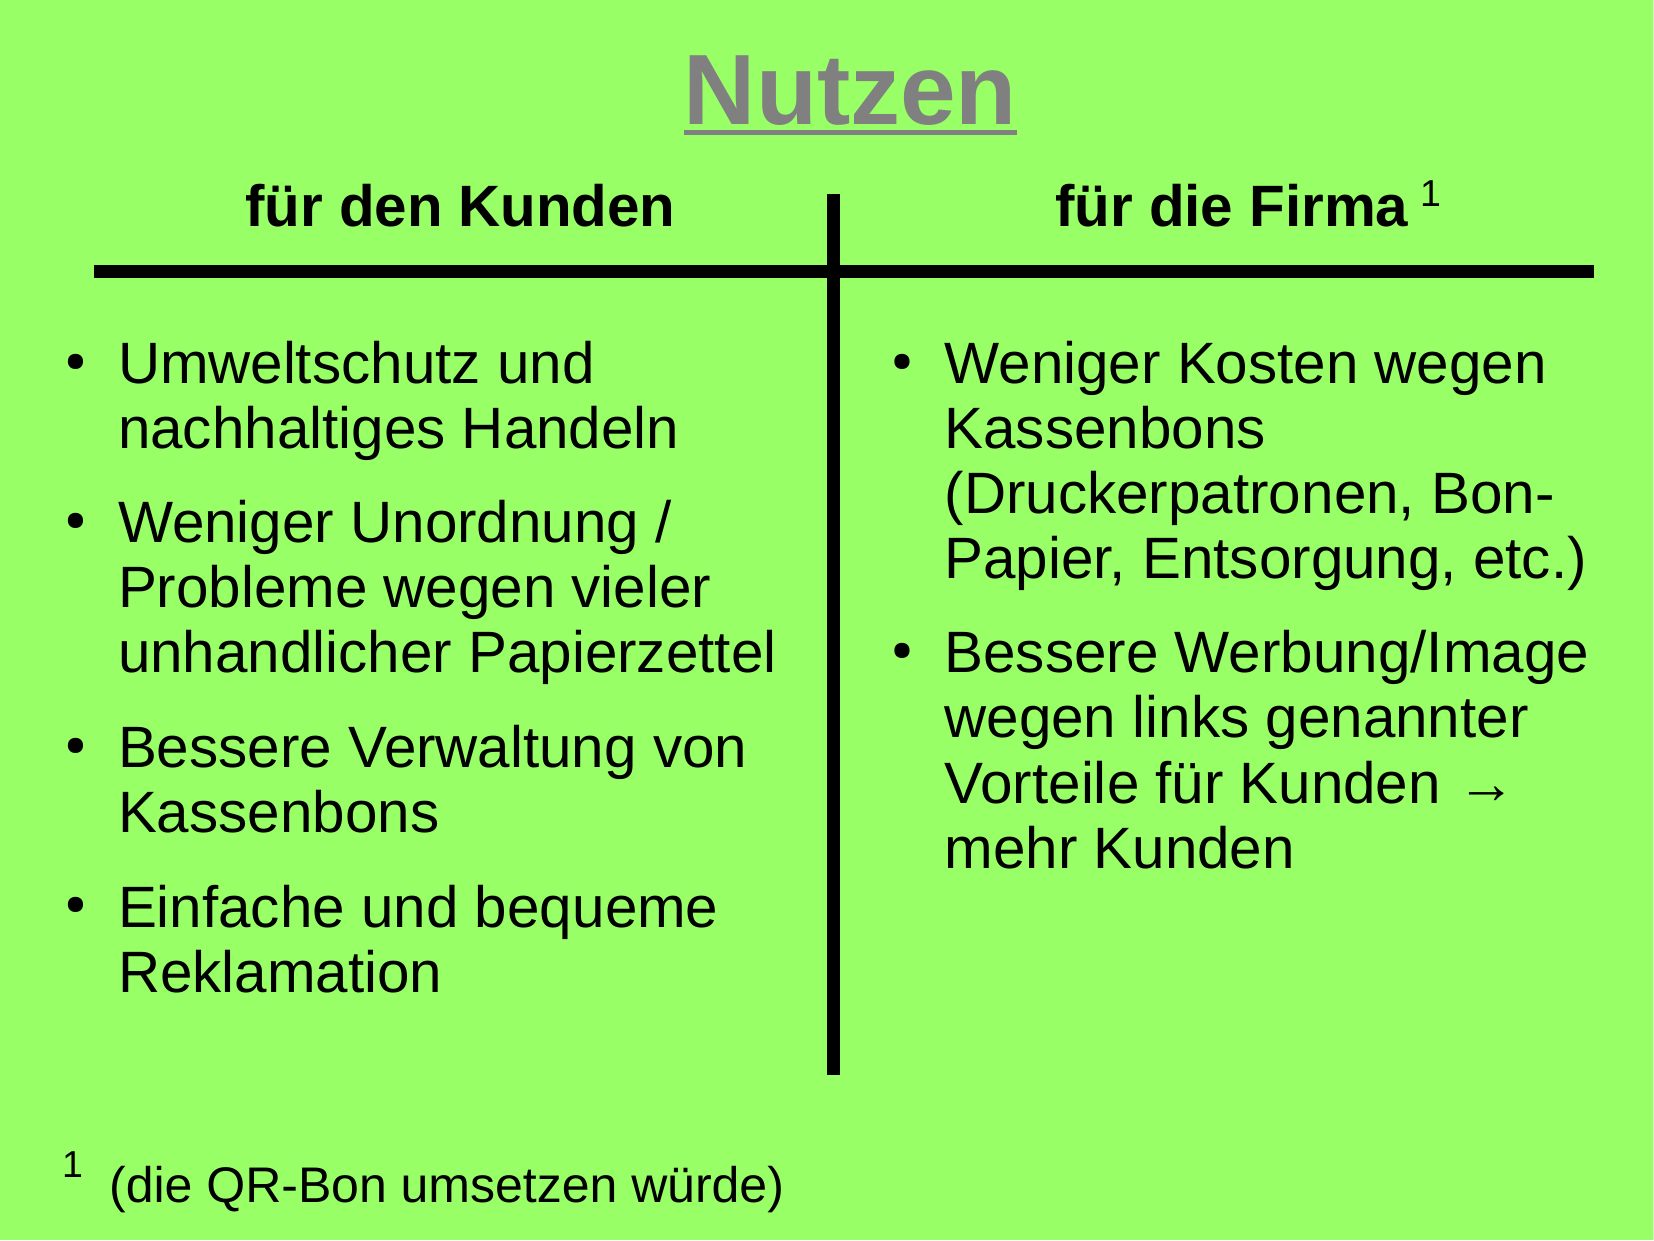

# Nutzen
1
für den Kunden
für die Firma
Umweltschutz und nachhaltiges Handeln
Weniger Unordnung / Probleme wegen vieler unhandlicher Papierzettel
Bessere Verwaltung von Kassenbons
Einfache und bequeme Reklamation
Weniger Kosten wegen Kassenbons (Druckerpatronen, Bon- Papier, Entsorgung, etc.)
Bessere Werbung/Image wegen links genannter Vorteile für Kunden → mehr Kunden
1
(die QR-Bon umsetzen würde)